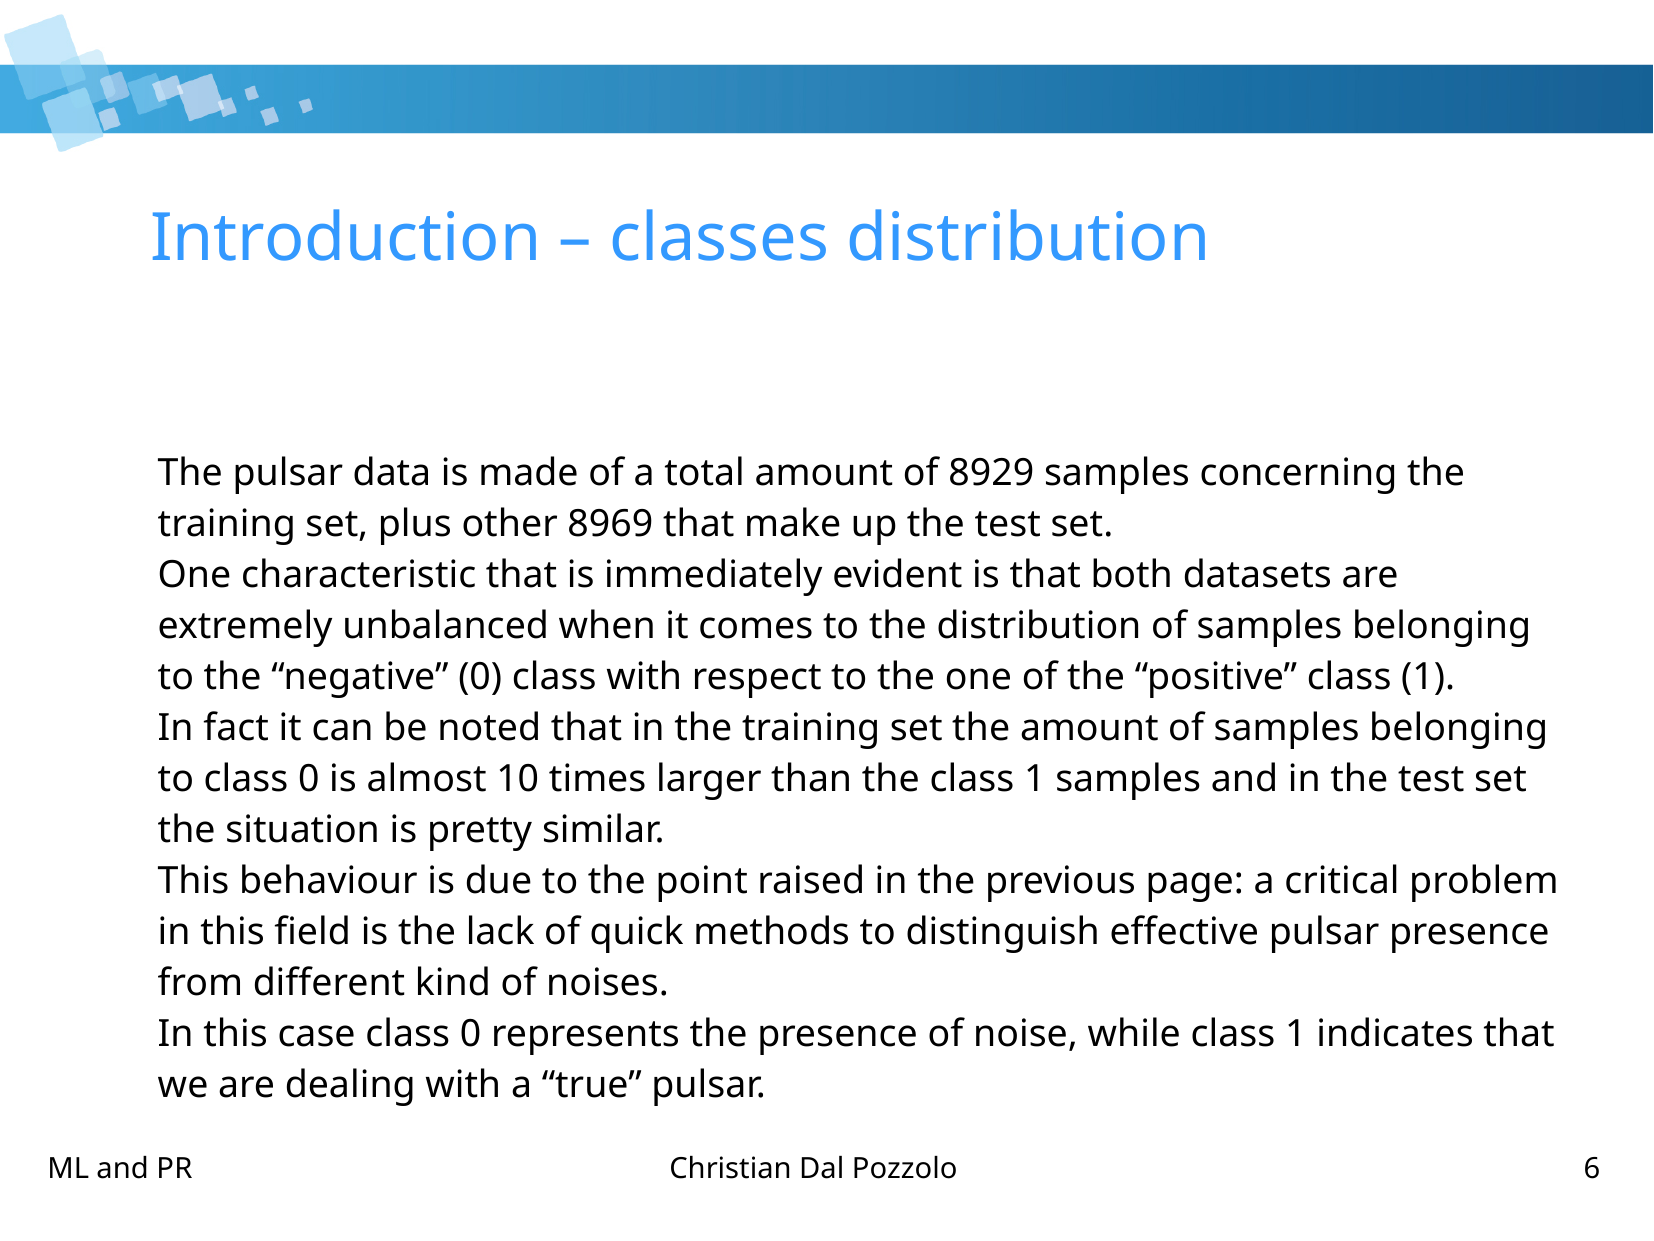

# Introduction – classes distribution
The pulsar data is made of a total amount of 8929 samples concerning the training set, plus other 8969 that make up the test set.
One characteristic that is immediately evident is that both datasets are extremely unbalanced when it comes to the distribution of samples belonging to the “negative” (0) class with respect to the one of the “positive” class (1).
In fact it can be noted that in the training set the amount of samples belonging to class 0 is almost 10 times larger than the class 1 samples and in the test set the situation is pretty similar.
This behaviour is due to the point raised in the previous page: a critical problem in this field is the lack of quick methods to distinguish effective pulsar presence from different kind of noises.
In this case class 0 represents the presence of noise, while class 1 indicates that we are dealing with a “true” pulsar.
ML and PR
Christian Dal Pozzolo
6